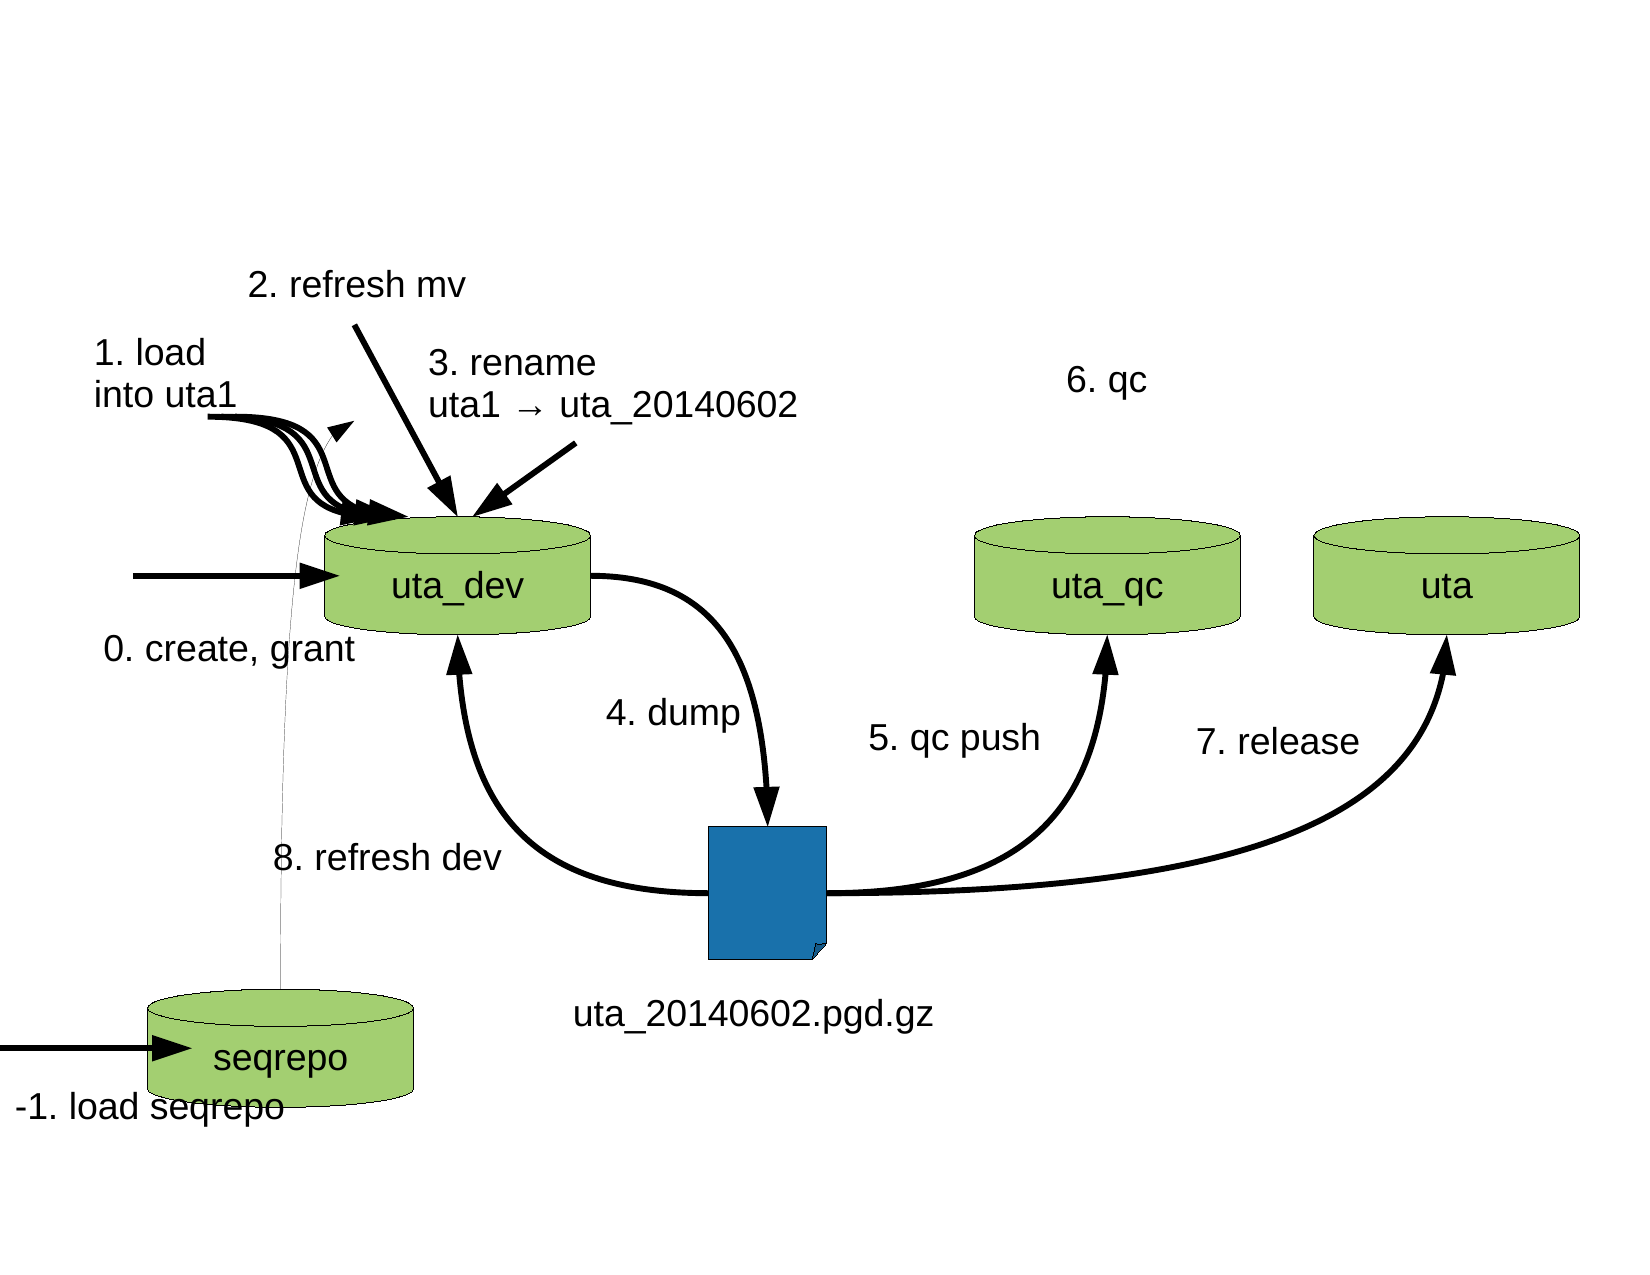

2. refresh mv
1. load
into uta1
3. rename
uta1 → uta_20140602
6. qc
uta_dev
uta_qc
uta
0. create, grant
4. dump
5. qc push
7. release
8. refresh dev
uta_20140602.pgd.gz
seqrepo
-1. load seqrepo